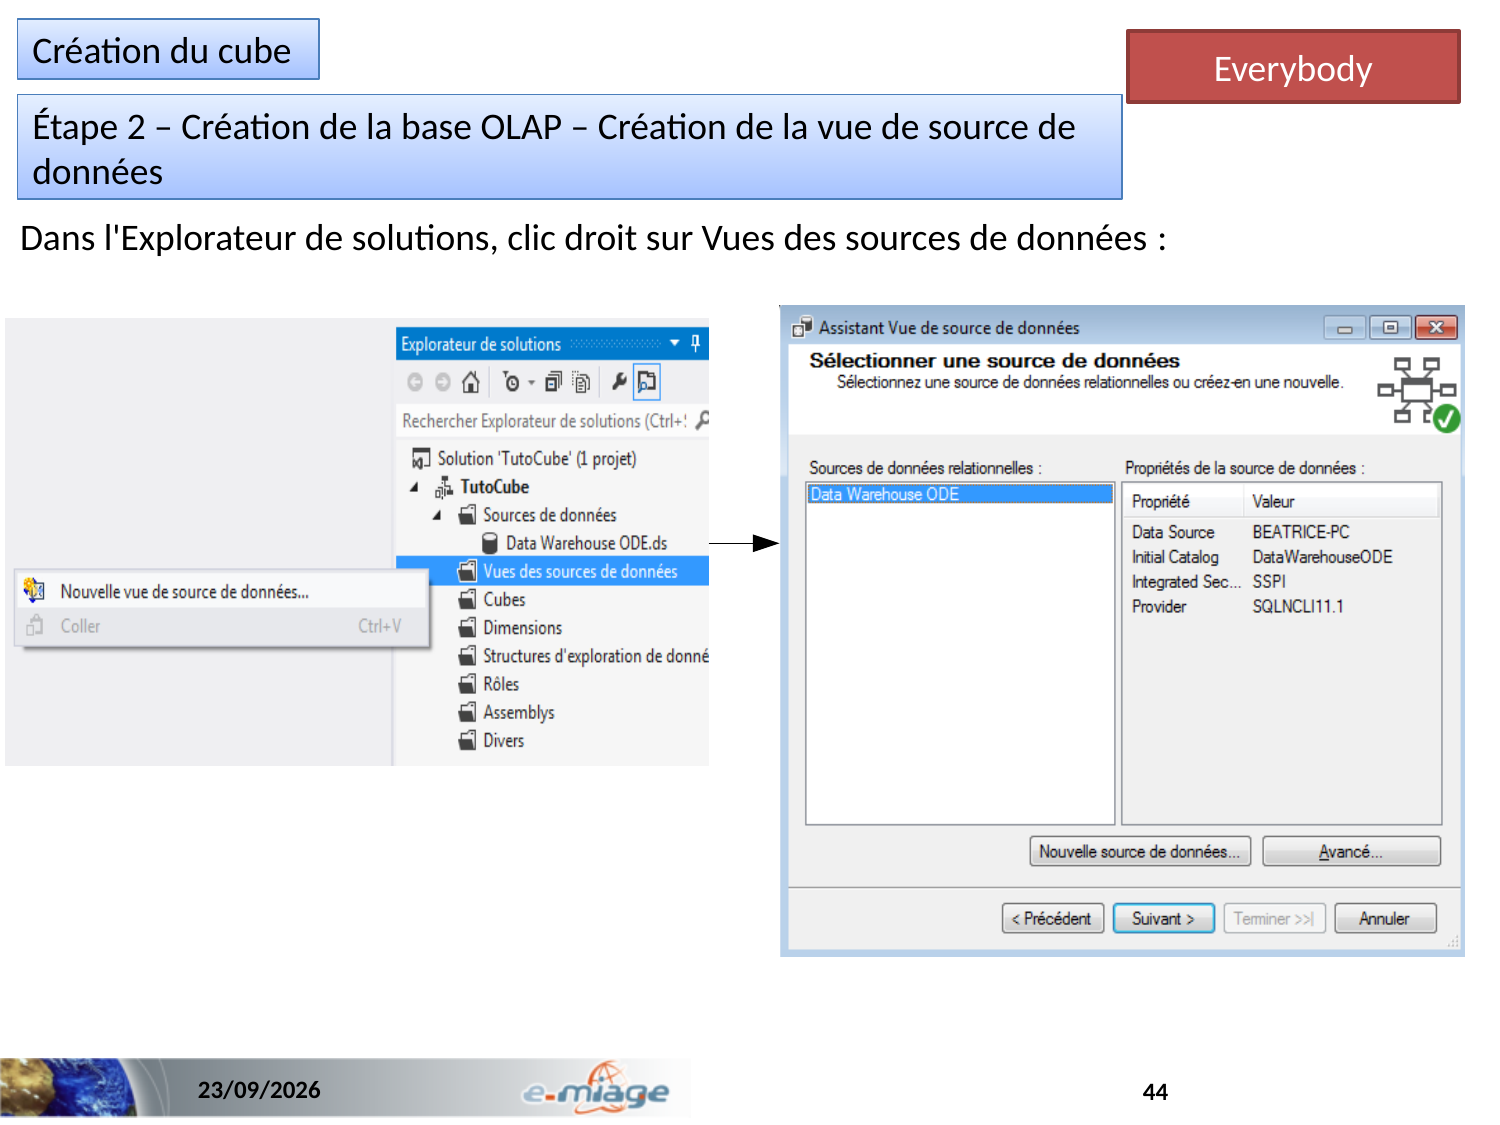

Création du cube
Everybody
Étape 2 – Création de la base OLAP – Création de la vue de source de données
Dans l'Explorateur de solutions, clic droit sur Vues des sources de données :